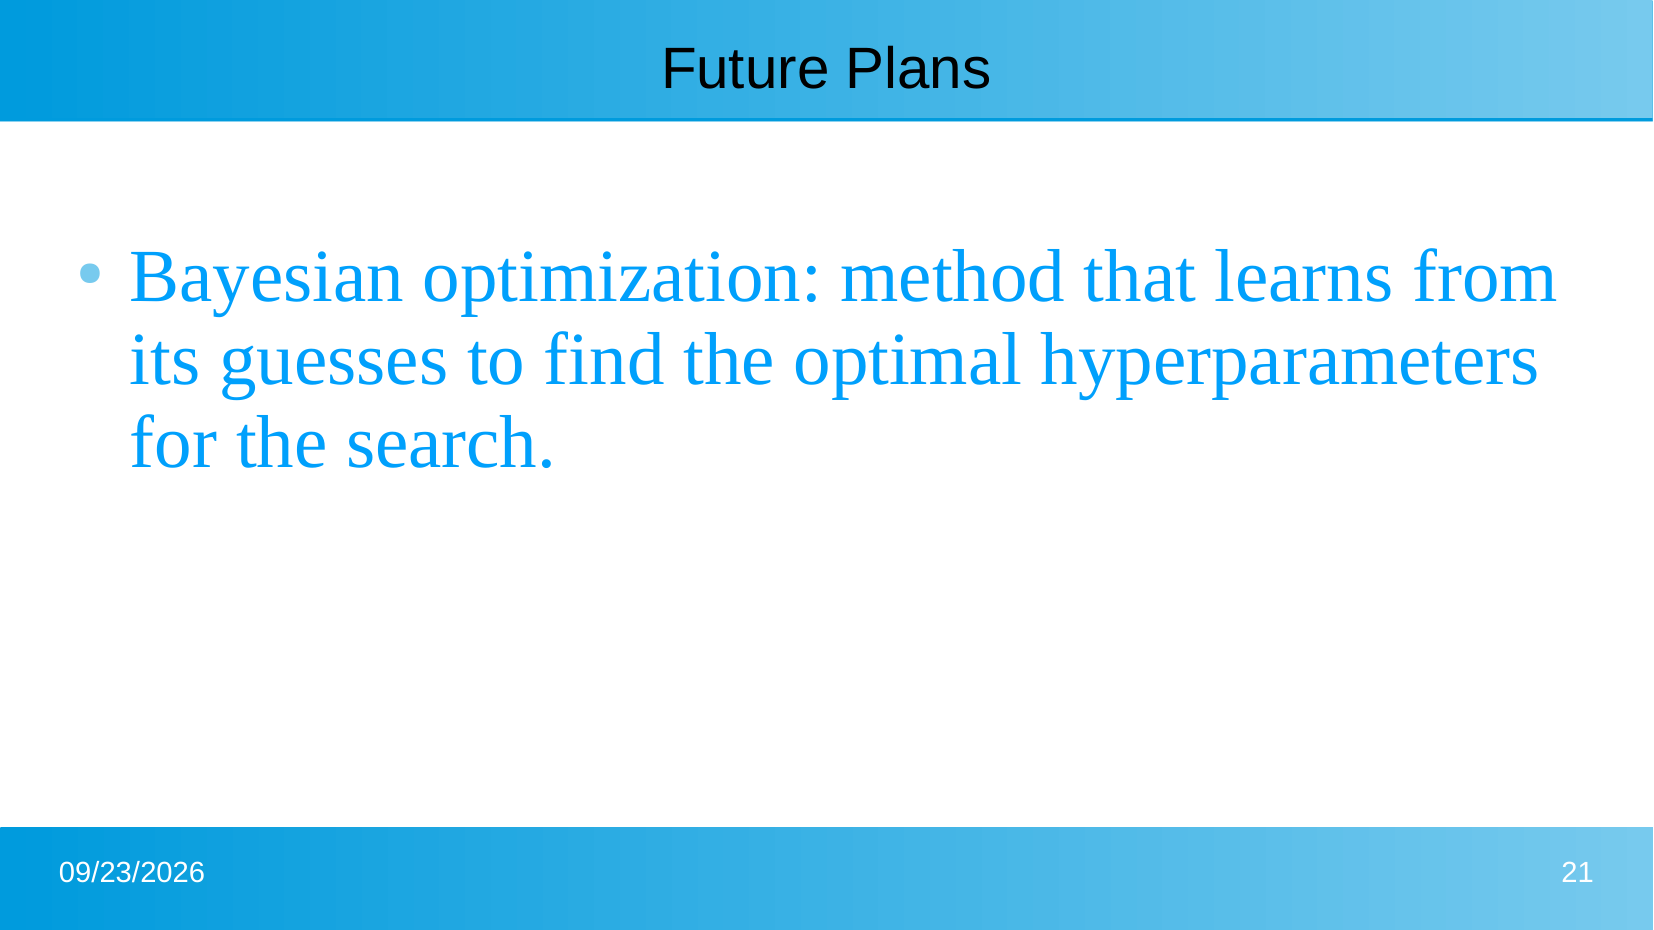

# Future Plans
Bayesian optimization: method that learns from its guesses to find the optimal hyperparameters for the search.
21